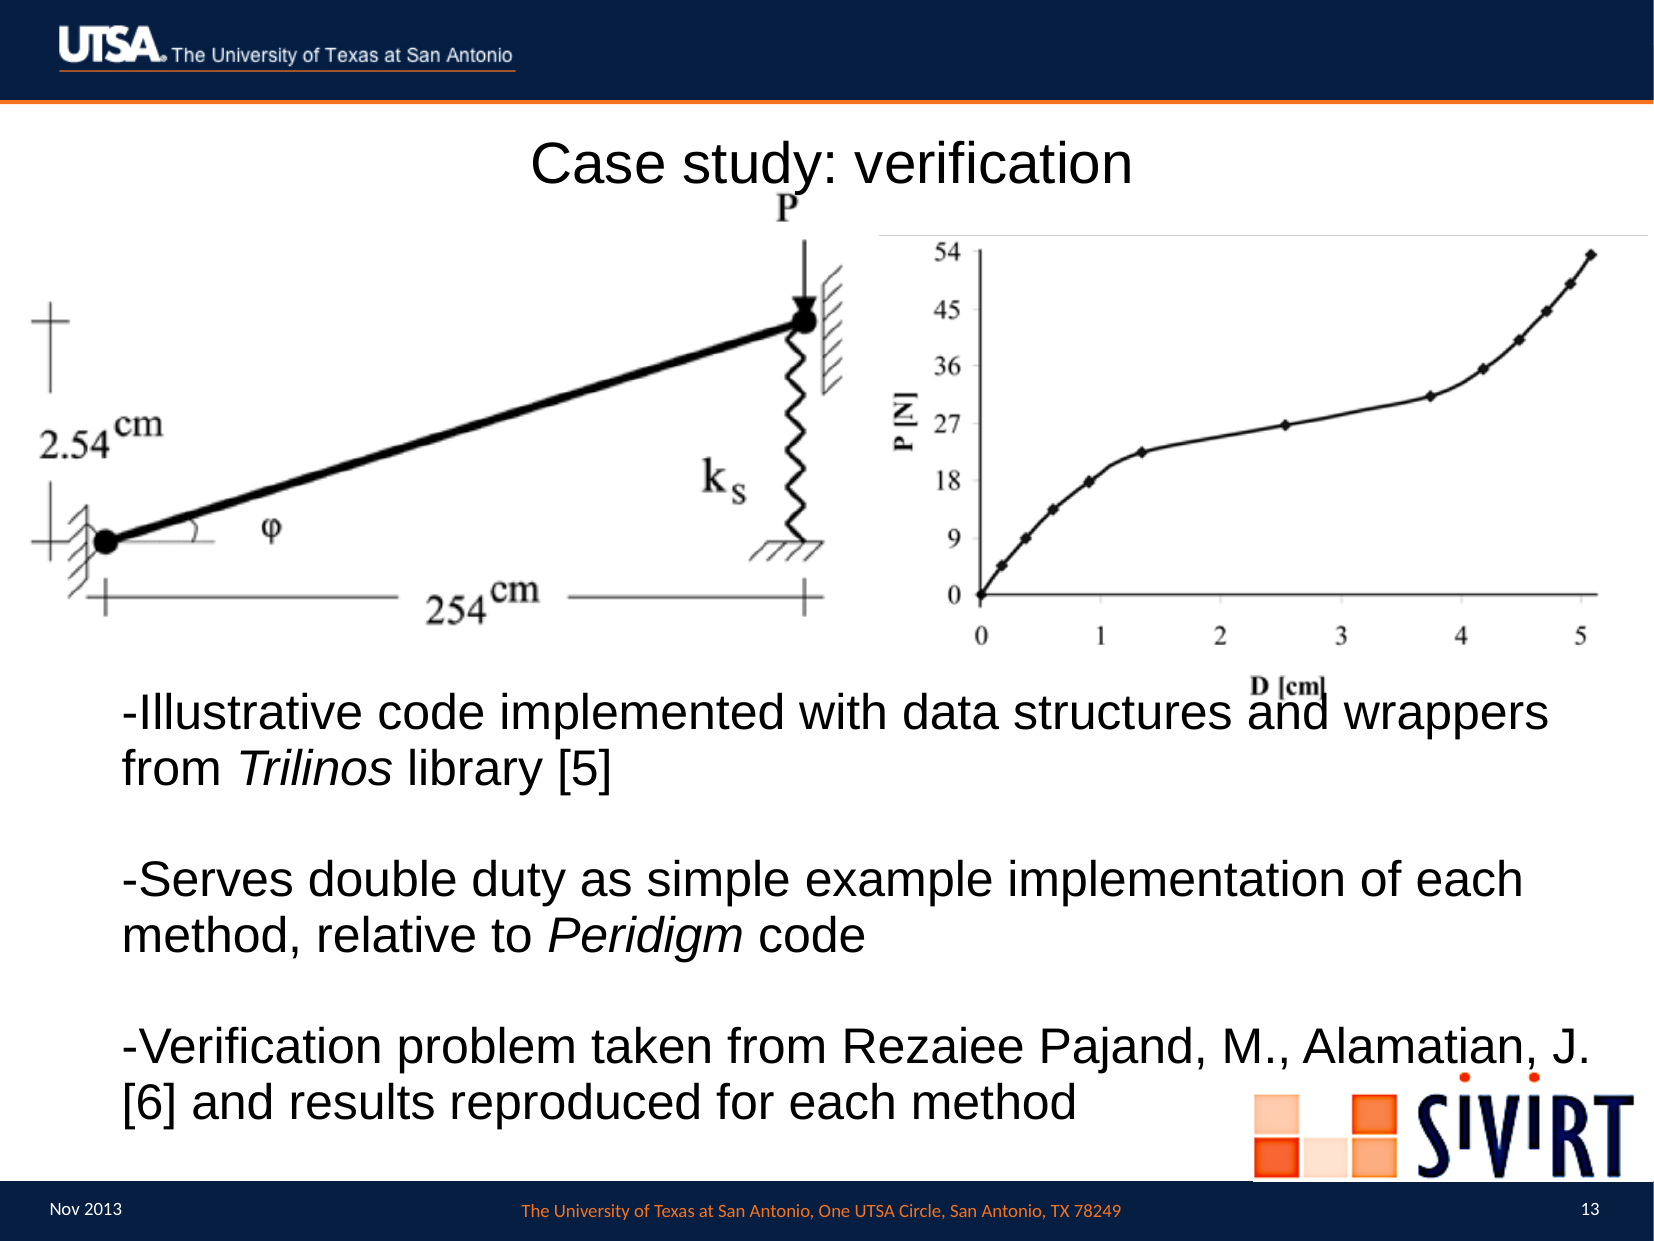

# Case study: verification
-Illustrative code implemented with data structures and wrappers
from Trilinos library [5]
-Serves double duty as simple example implementation of each
method, relative to Peridigm code
-Verification problem taken from Rezaiee Pajand, M., Alamatian, J.
[6] and results reproduced for each method